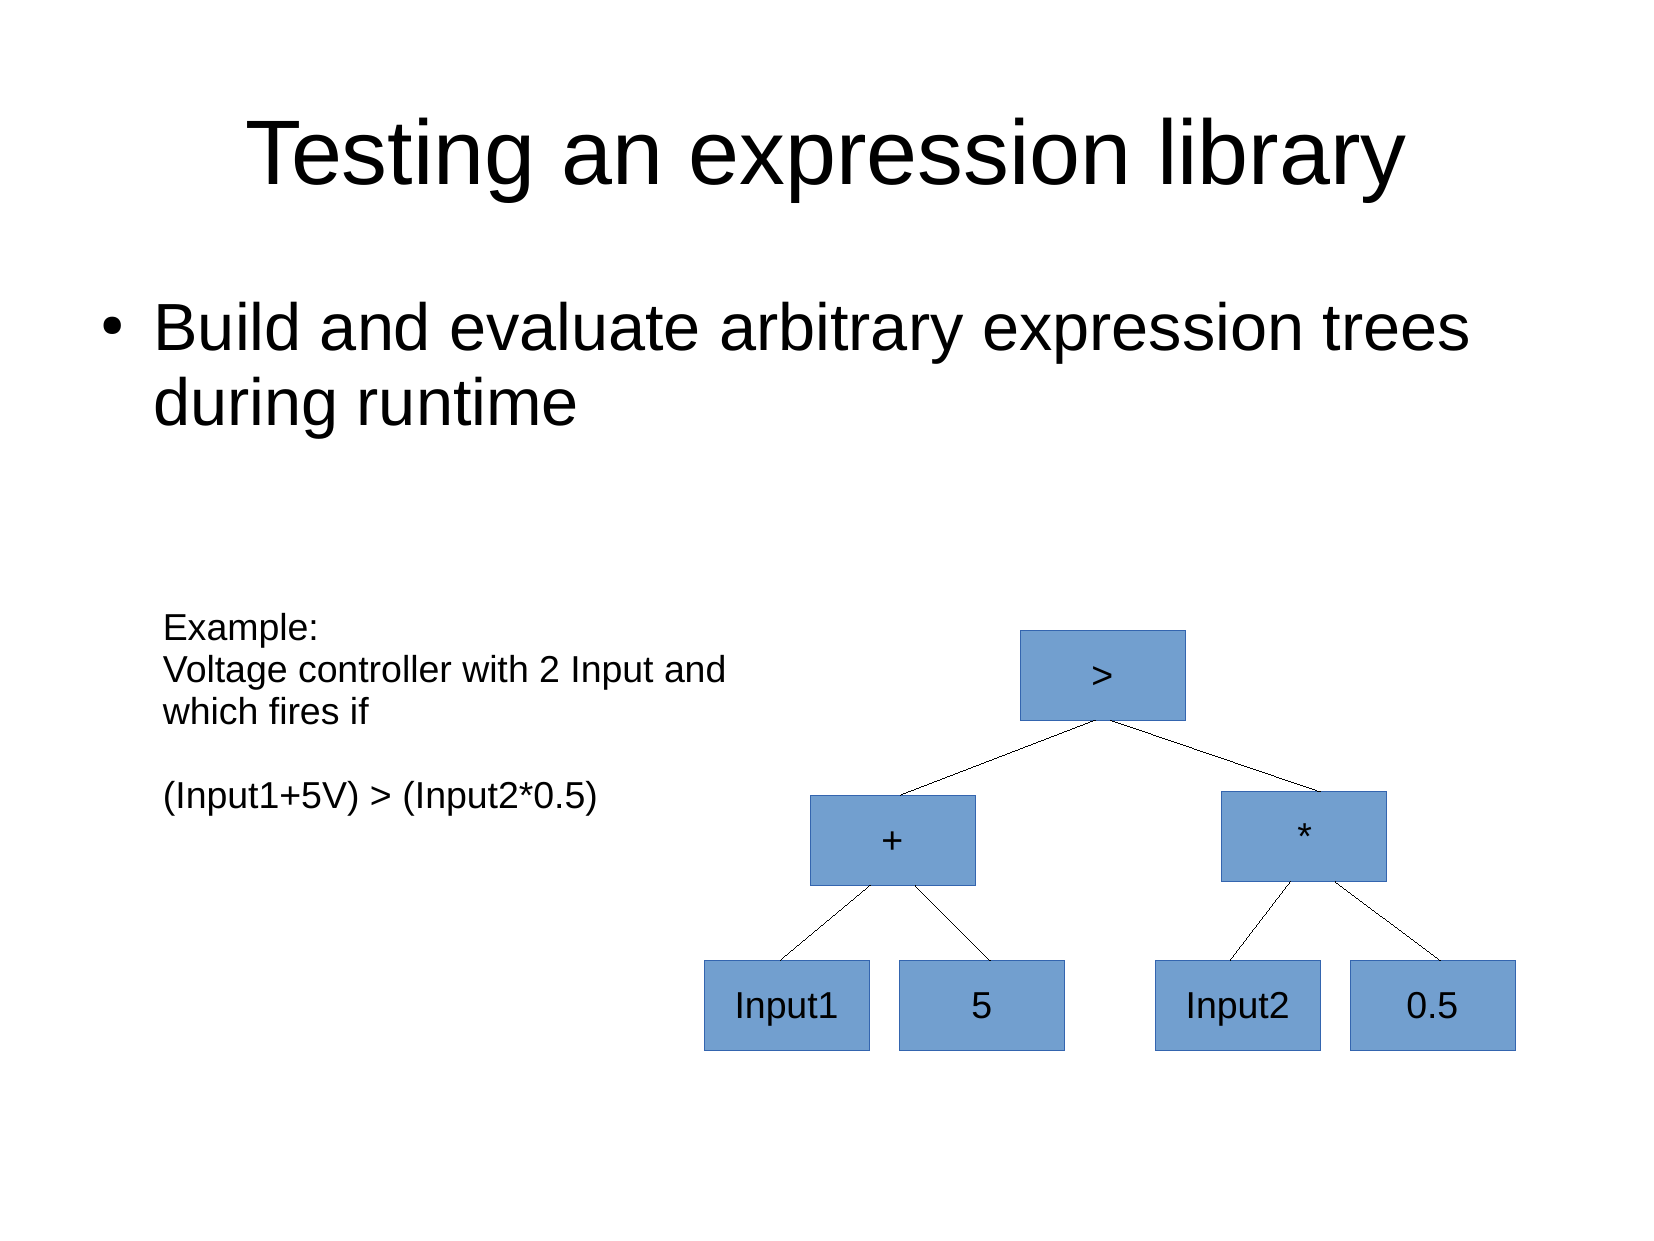

# Testing an expression library
Build and evaluate arbitrary expression trees during runtime
Example:
Voltage controller with 2 Input and which fires if
(Input1+5V) > (Input2*0.5)
>
*
+
Input1
5
Input2
0.5